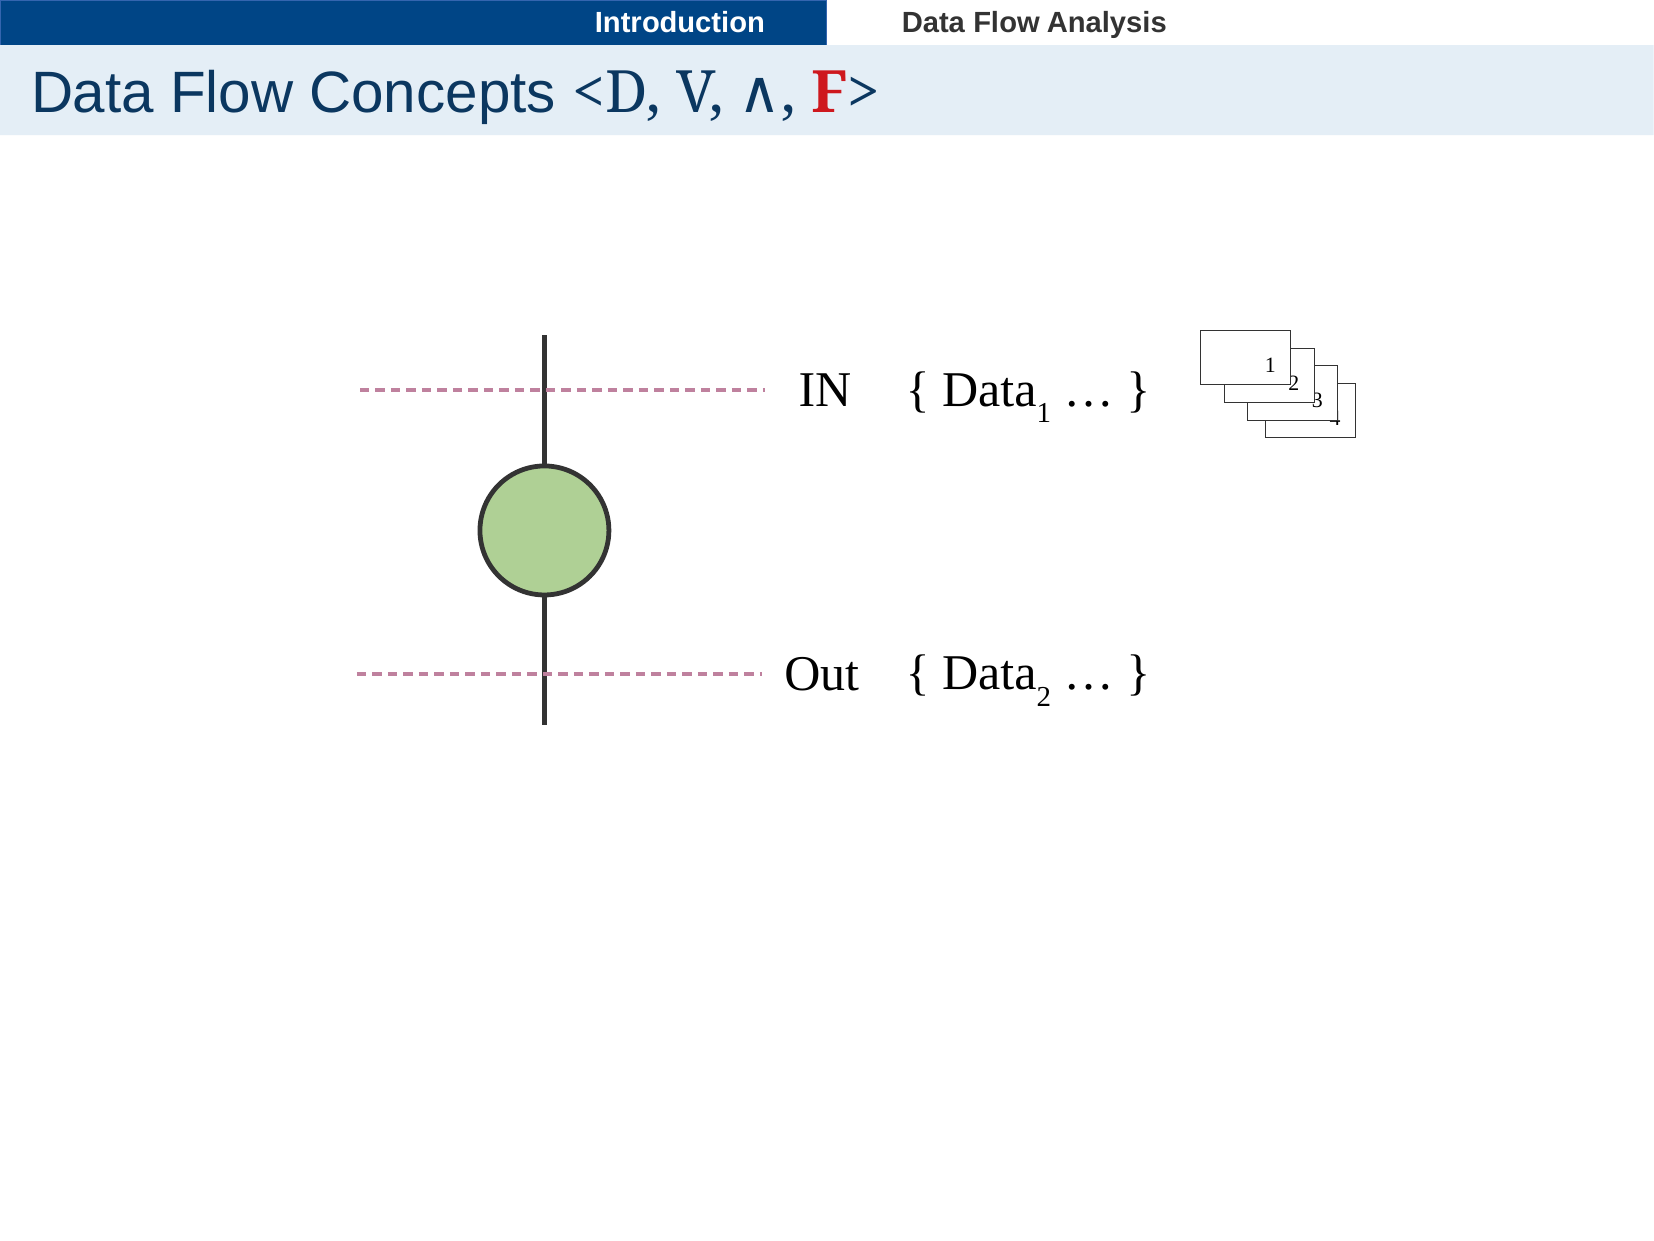

# Introduction
	Data Flow Analysis
 Data Flow Concepts <D, V, ∧, F>
1
2
{ Data1 … }
3
4
							IN
{ Data2 … }
							Out
69